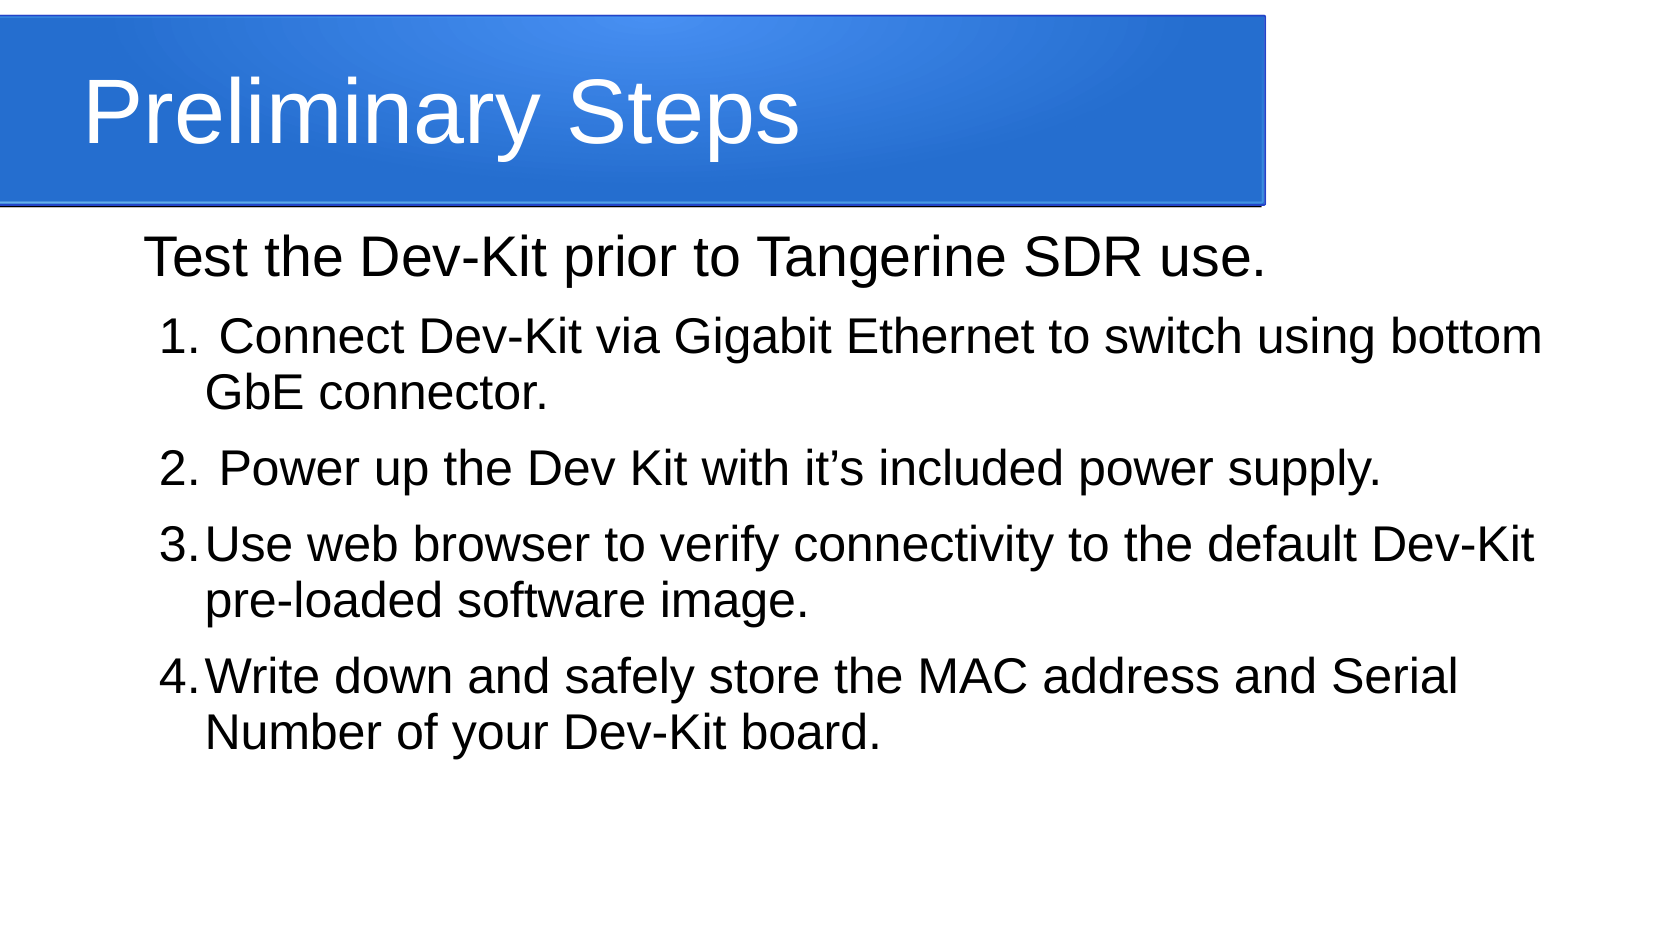

# Preliminary Steps
Test the Dev-Kit prior to Tangerine SDR use.
 Connect Dev-Kit via Gigabit Ethernet to switch using bottom GbE connector.
 Power up the Dev Kit with it’s included power supply.
Use web browser to verify connectivity to the default Dev-Kit pre-loaded software image.
Write down and safely store the MAC address and Serial Number of your Dev-Kit board.